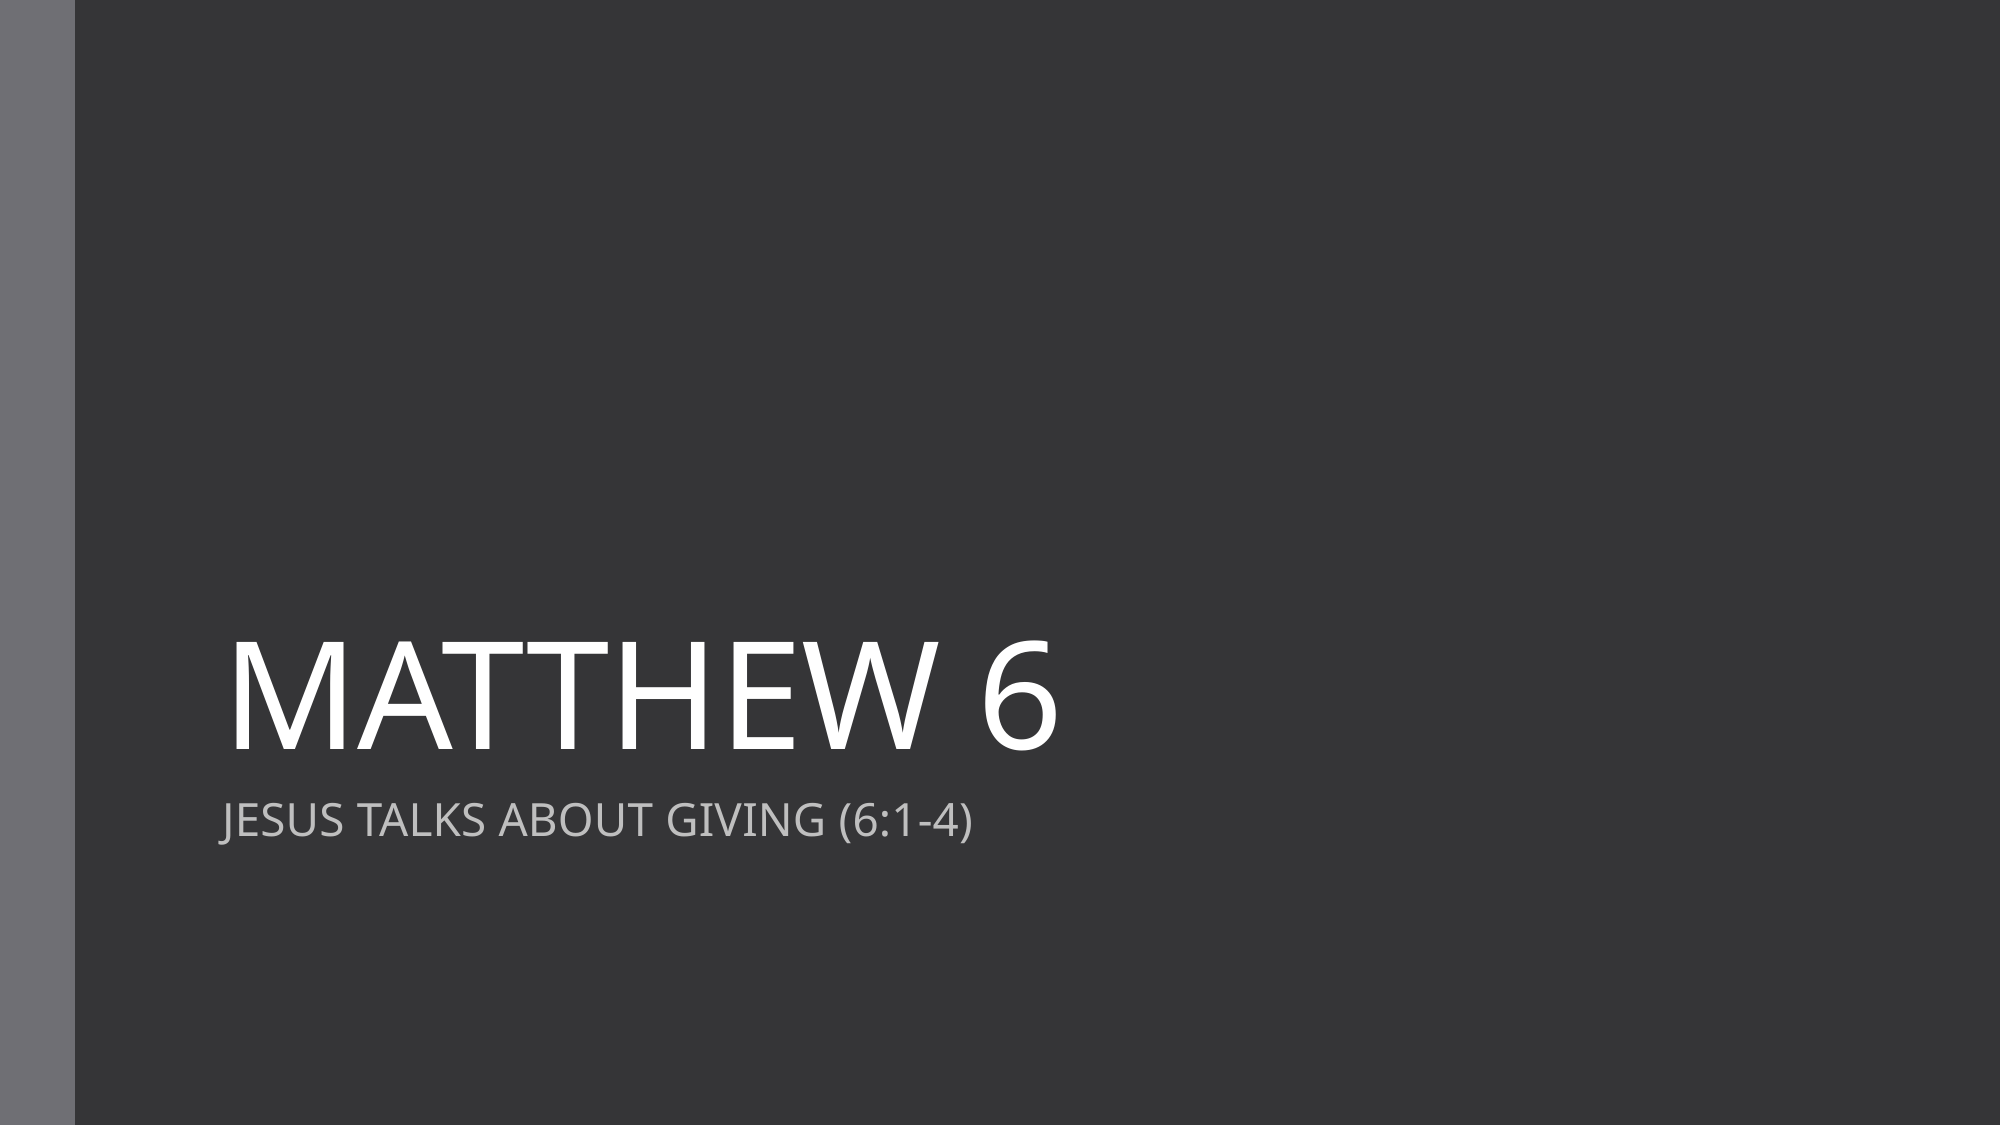

# MATTHEW 6
JESUS TALKS ABOUT GIVING (6:1-4)